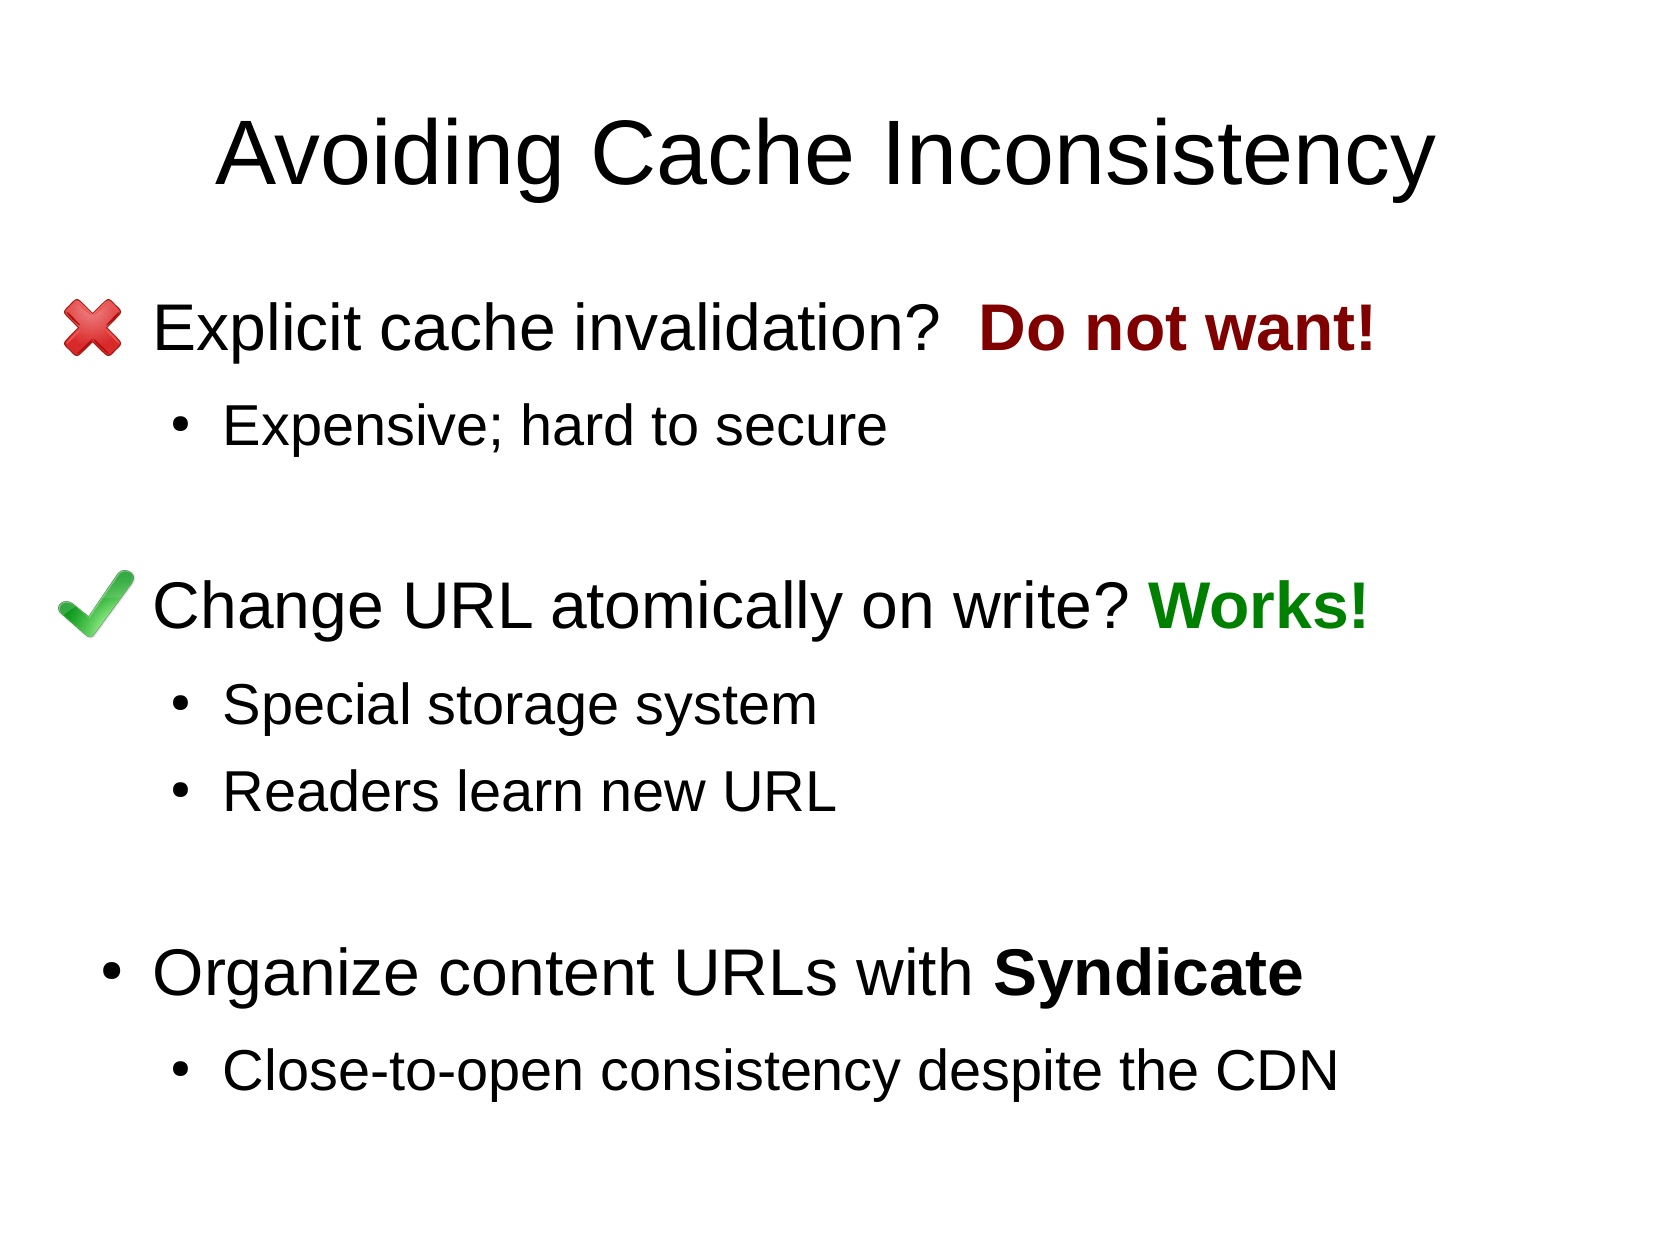

# Avoiding Cache Inconsistency
Explicit cache invalidation? Do not want!
Expensive; hard to secure
Change URL atomically on write? Works!
Special storage system
Readers learn new URL
Organize content URLs with Syndicate
Close-to-open consistency despite the CDN